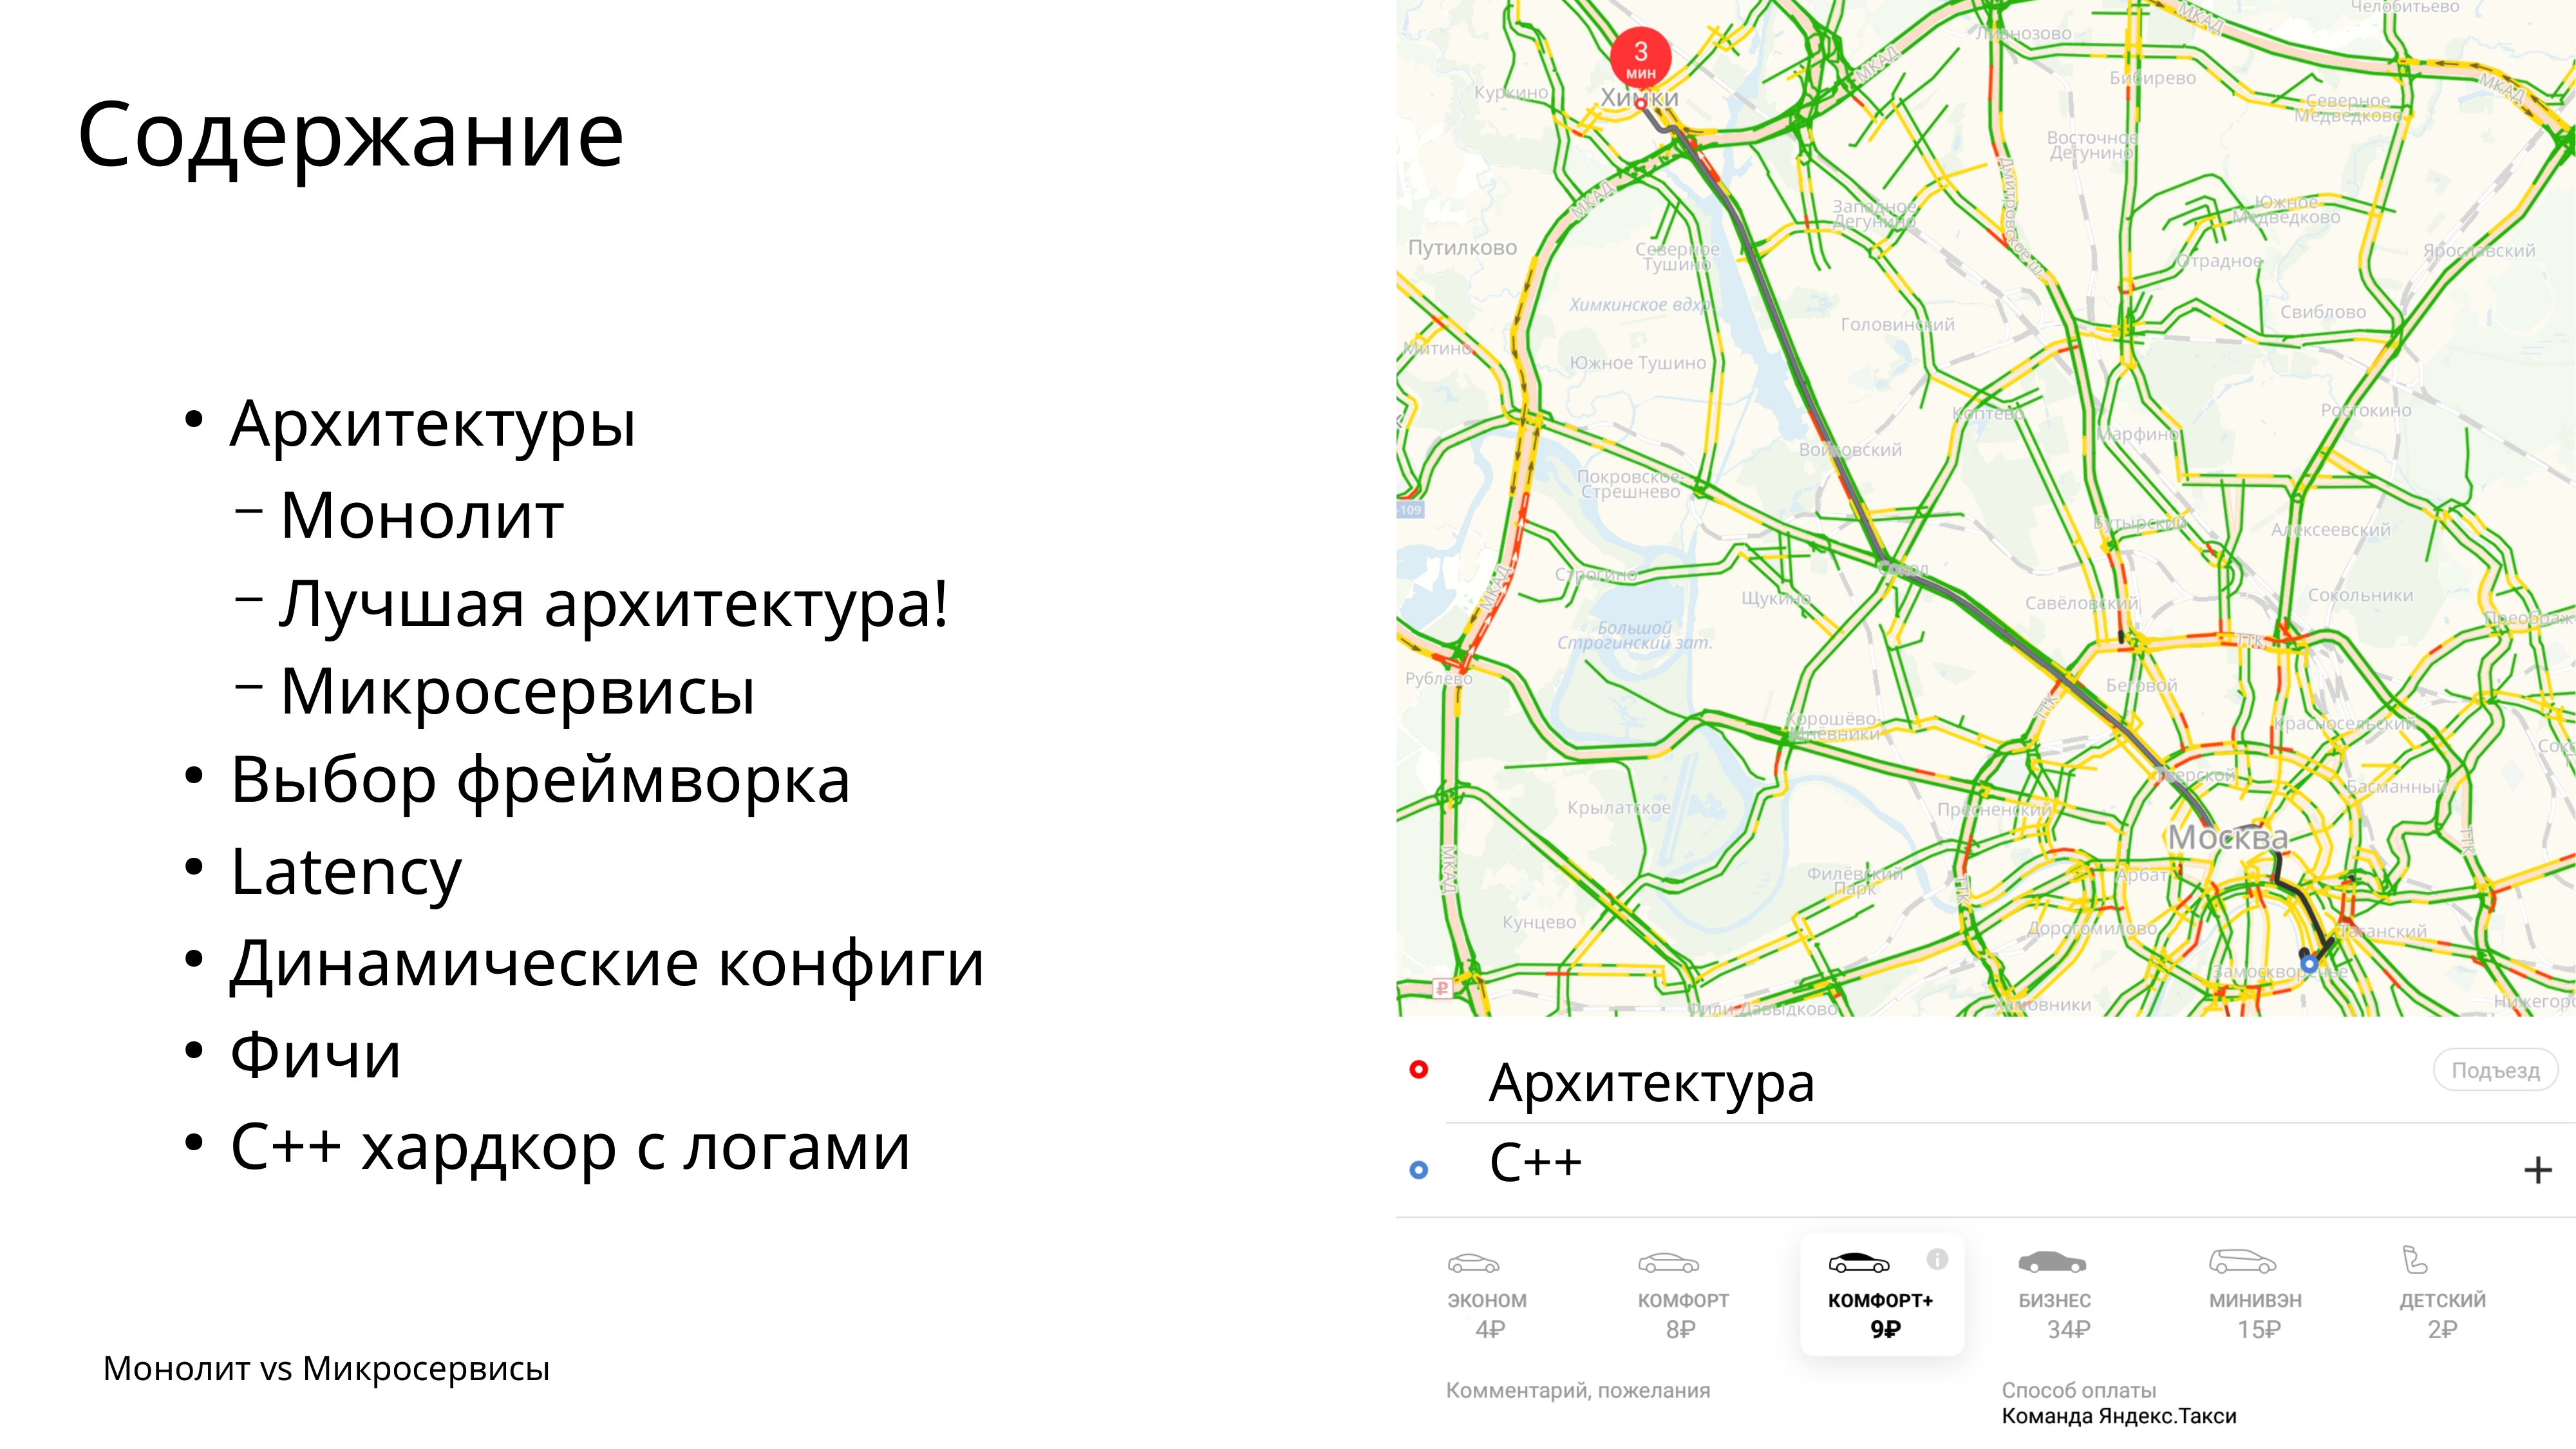

# Содержание
 Архитектуры
 Монолит
 Лучшая архитектура!
 Микросервисы
 Выбор фреймворка
 Latency
 Динамические конфиги
 Фичи
 C++ хардкор с логами
Архитектура
C++
Монолит vs Микросервисы